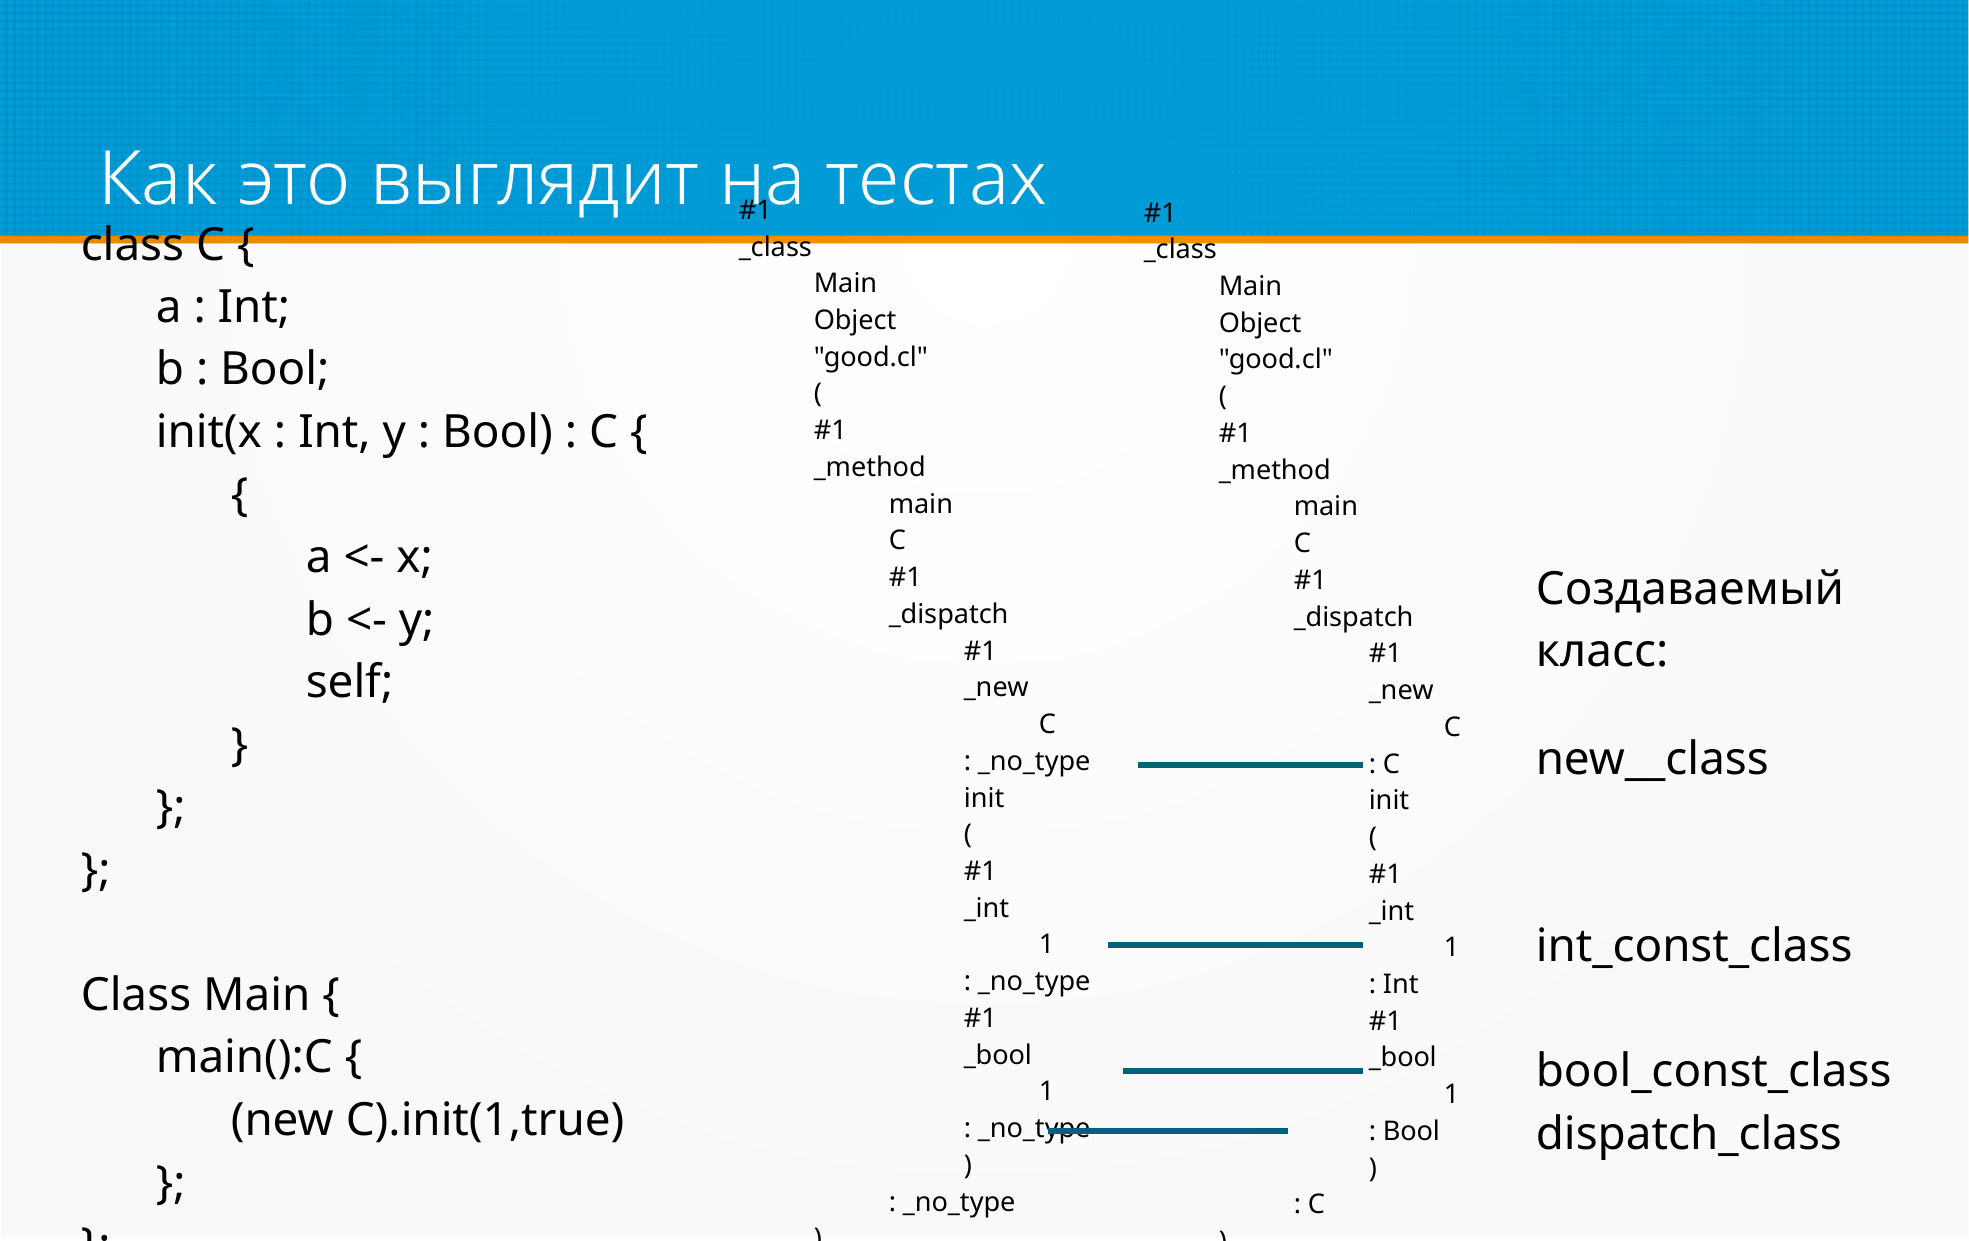

# Как это выглядит на тестах
#1
_class
	Main
	Object
	"good.cl"
	(
	#1
	_method
		main
		C
		#1
		_dispatch
			#1
			_new
				C
			: _no_type
			init
			(
			#1
			_int
				1
			: _no_type
			#1
			_bool
				1
			: _no_type
			)
		: _no_type
	)
#1
_class
	Main
	Object
	"good.cl"
	(
	#1
	_method
		main
		C
		#1
		_dispatch
			#1
			_new
				C
			: C
			init
			(
			#1
			_int
				1
			: Int
			#1
			_bool
				1
			: Bool
			)
		: C
	)
class C {
	a : Int;
	b : Bool;
	init(x : Int, y : Bool) : C {
		{
			a <- x;
			b <- y;
			self;
		}
	};
};
Class Main {
	main():C {
		(new C).init(1,true)
	};
};
Создаваемый класс:
new__class
int_const_class
bool_const_class
dispatch_class